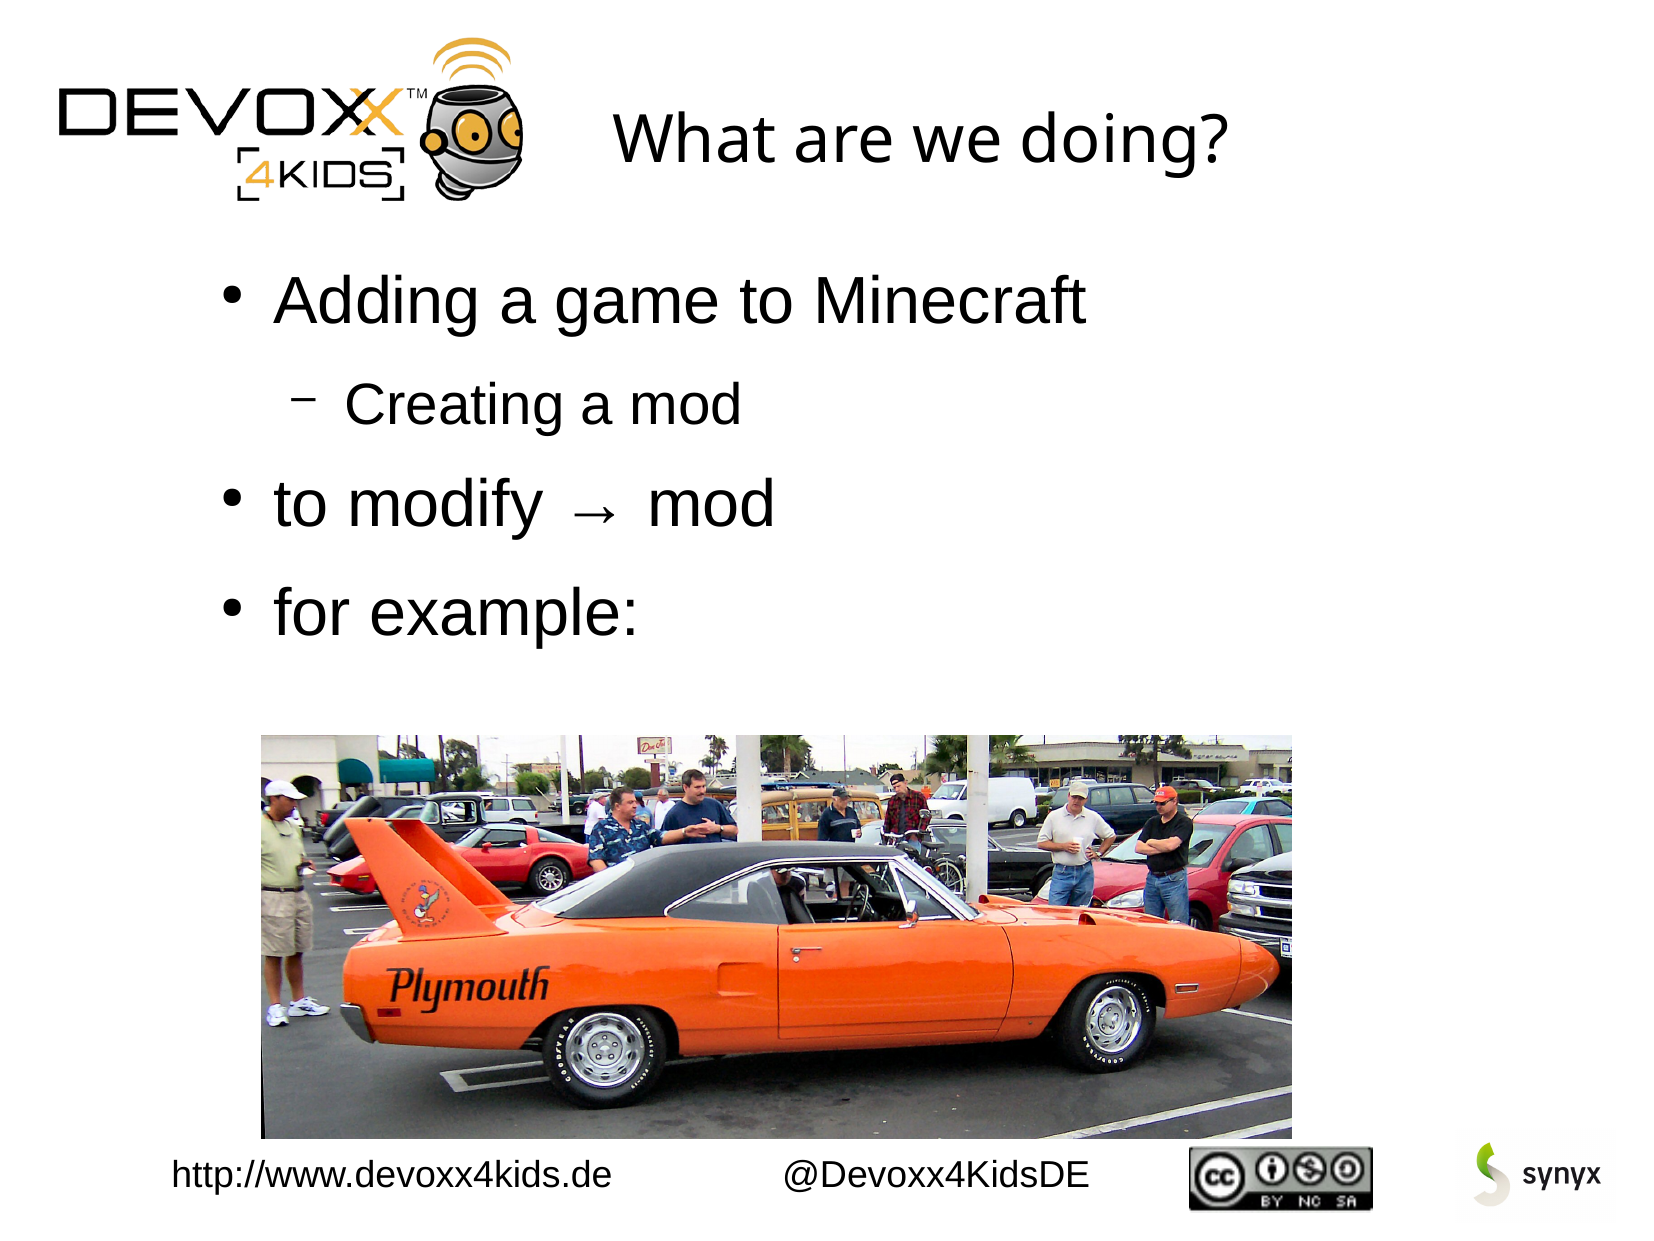

# What are we doing?
Adding a game to Minecraft
Creating a mod
to modify → mod
for example: